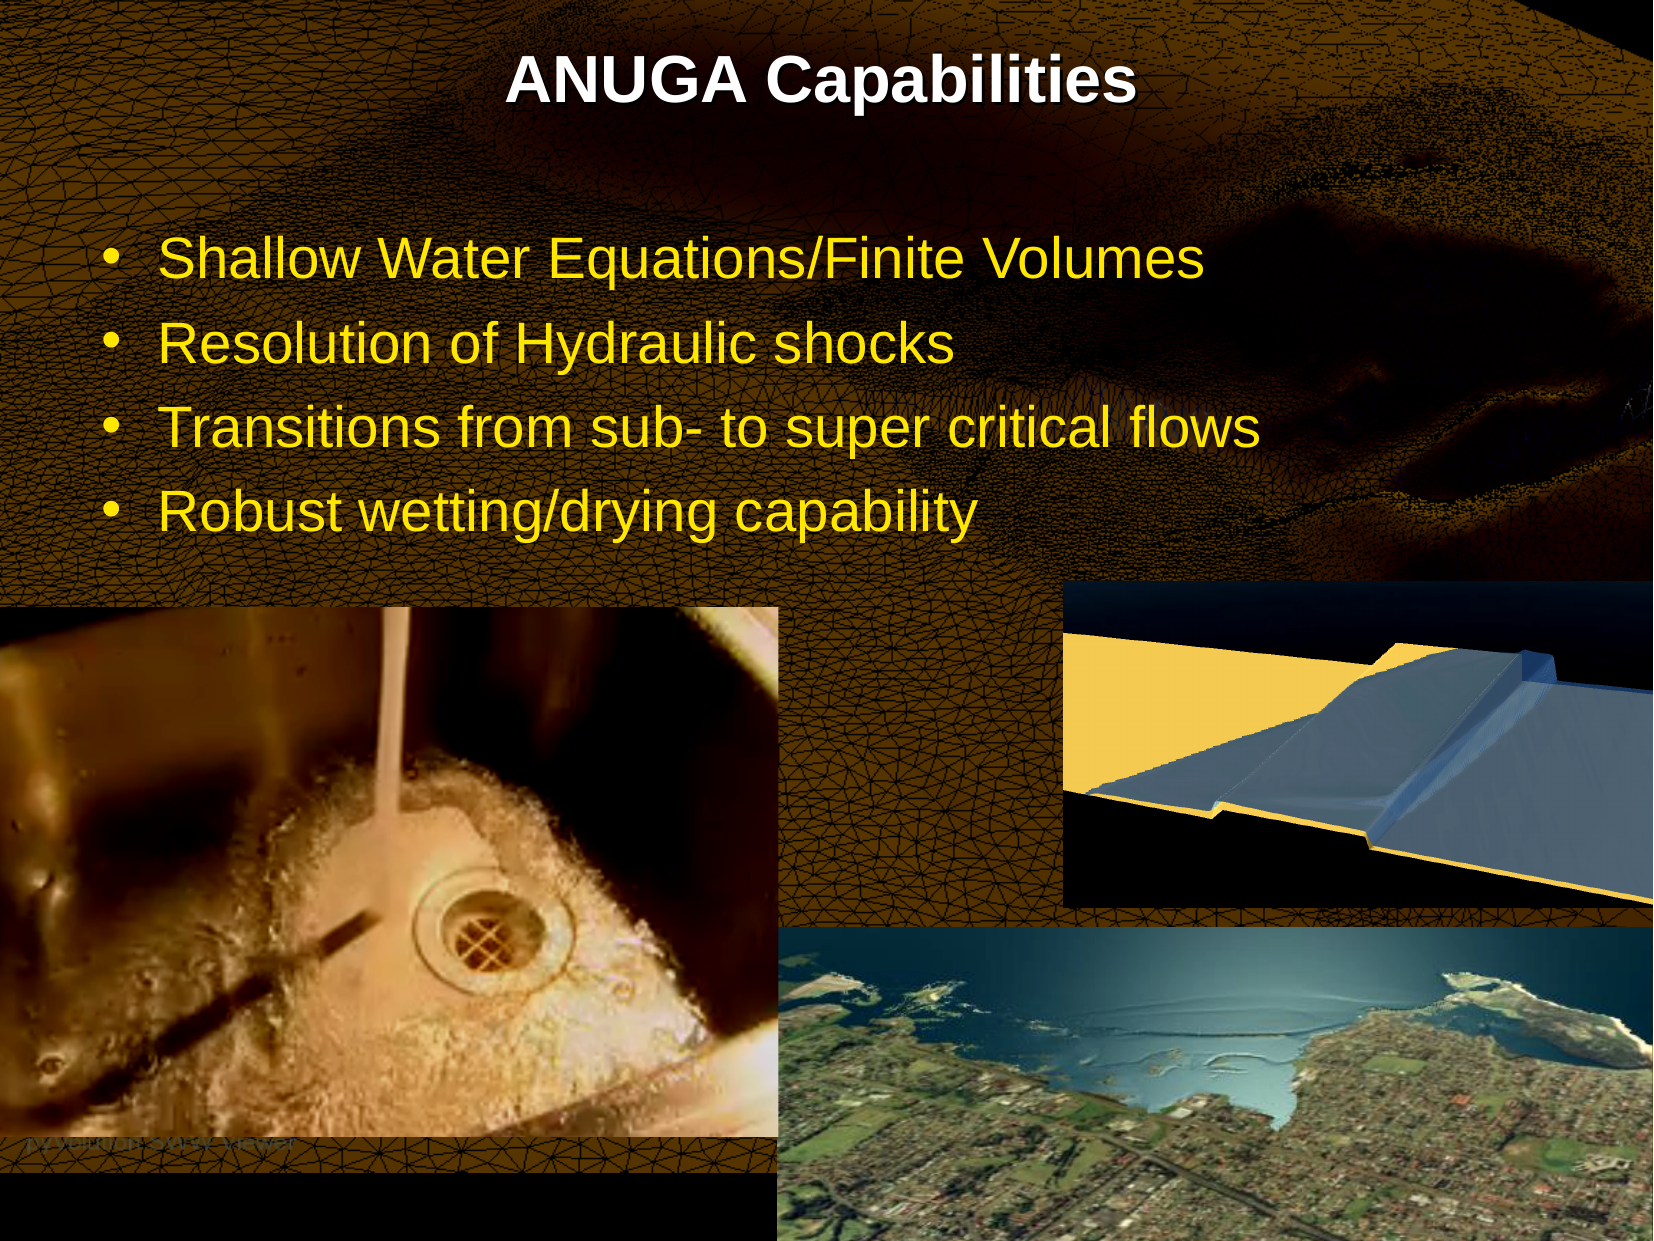

ANUGA Capabilities
Shallow Water Equations/Finite Volumes
Resolution of Hydraulic shocks
Transitions from sub- to super critical flows
Robust wetting/drying capability